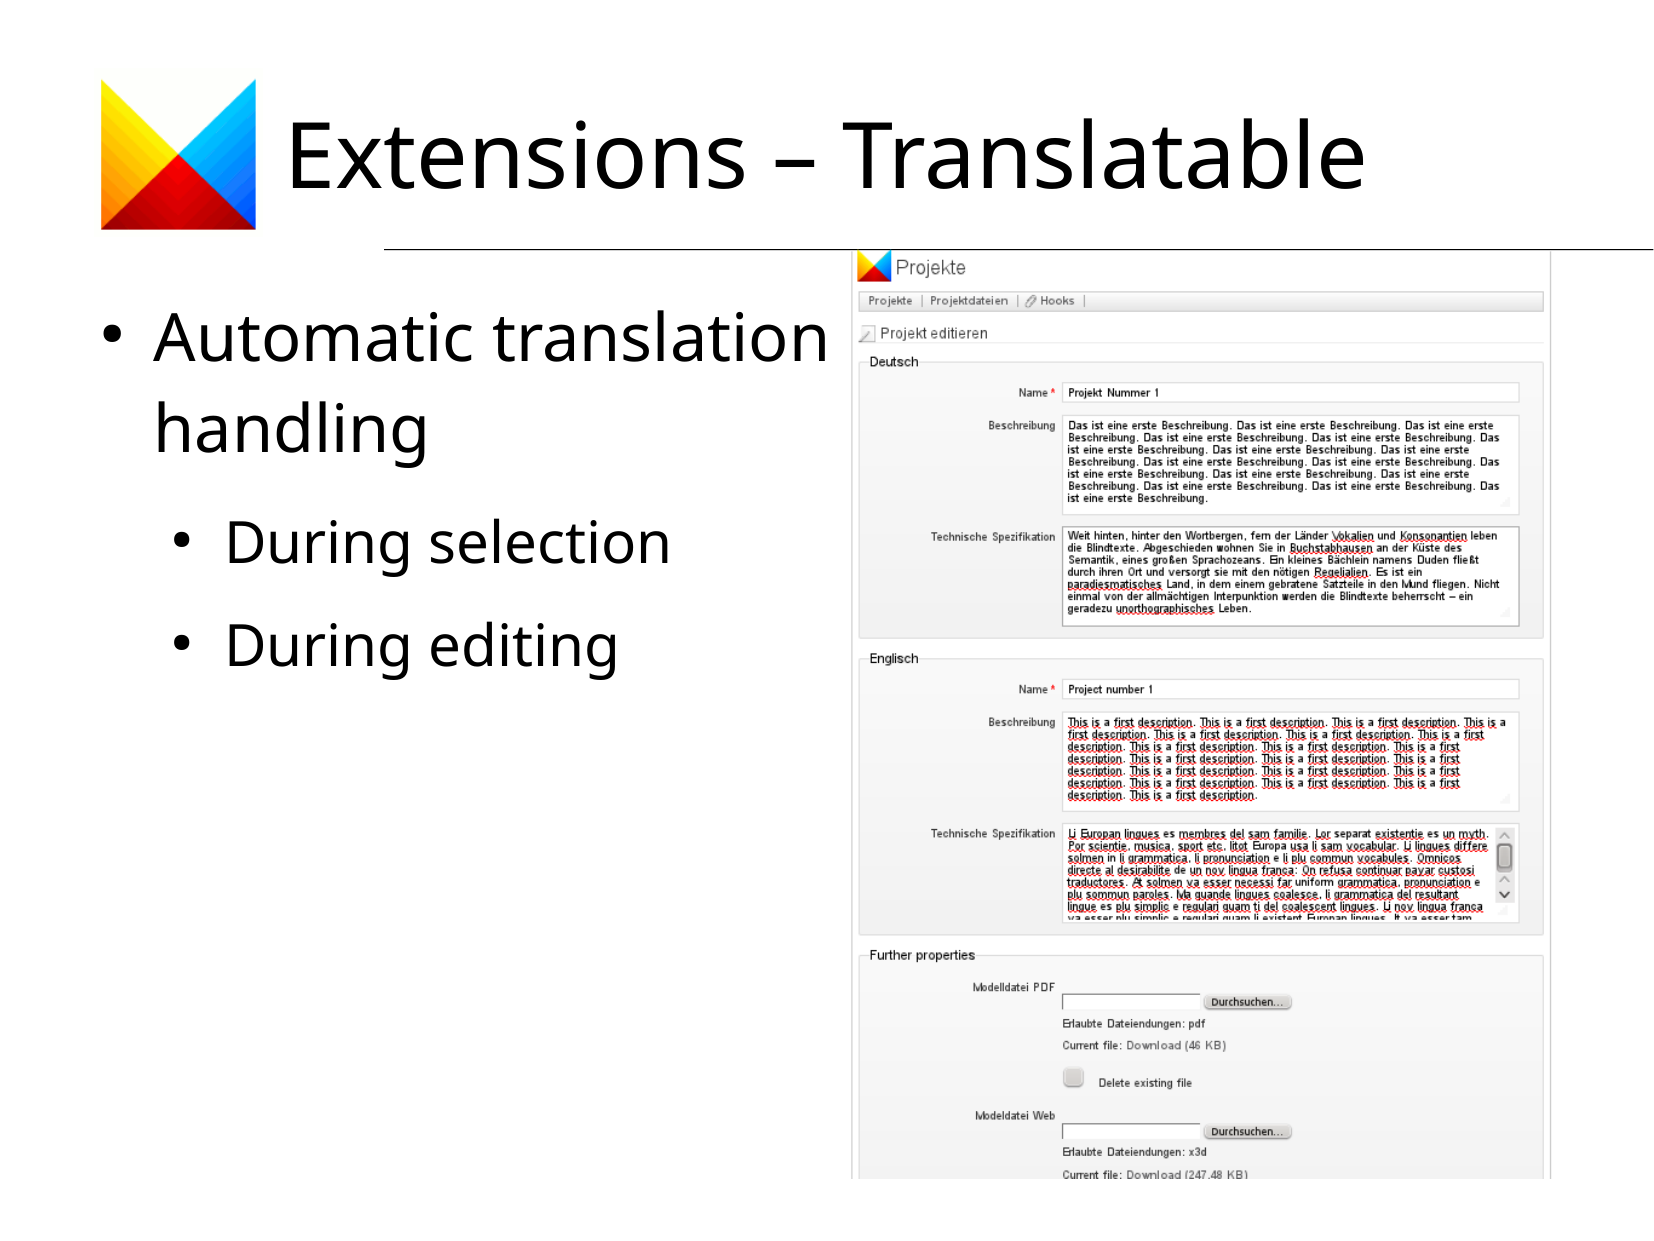

# Extensions – Translatable
Automatic translation
handling
During selection
During editing